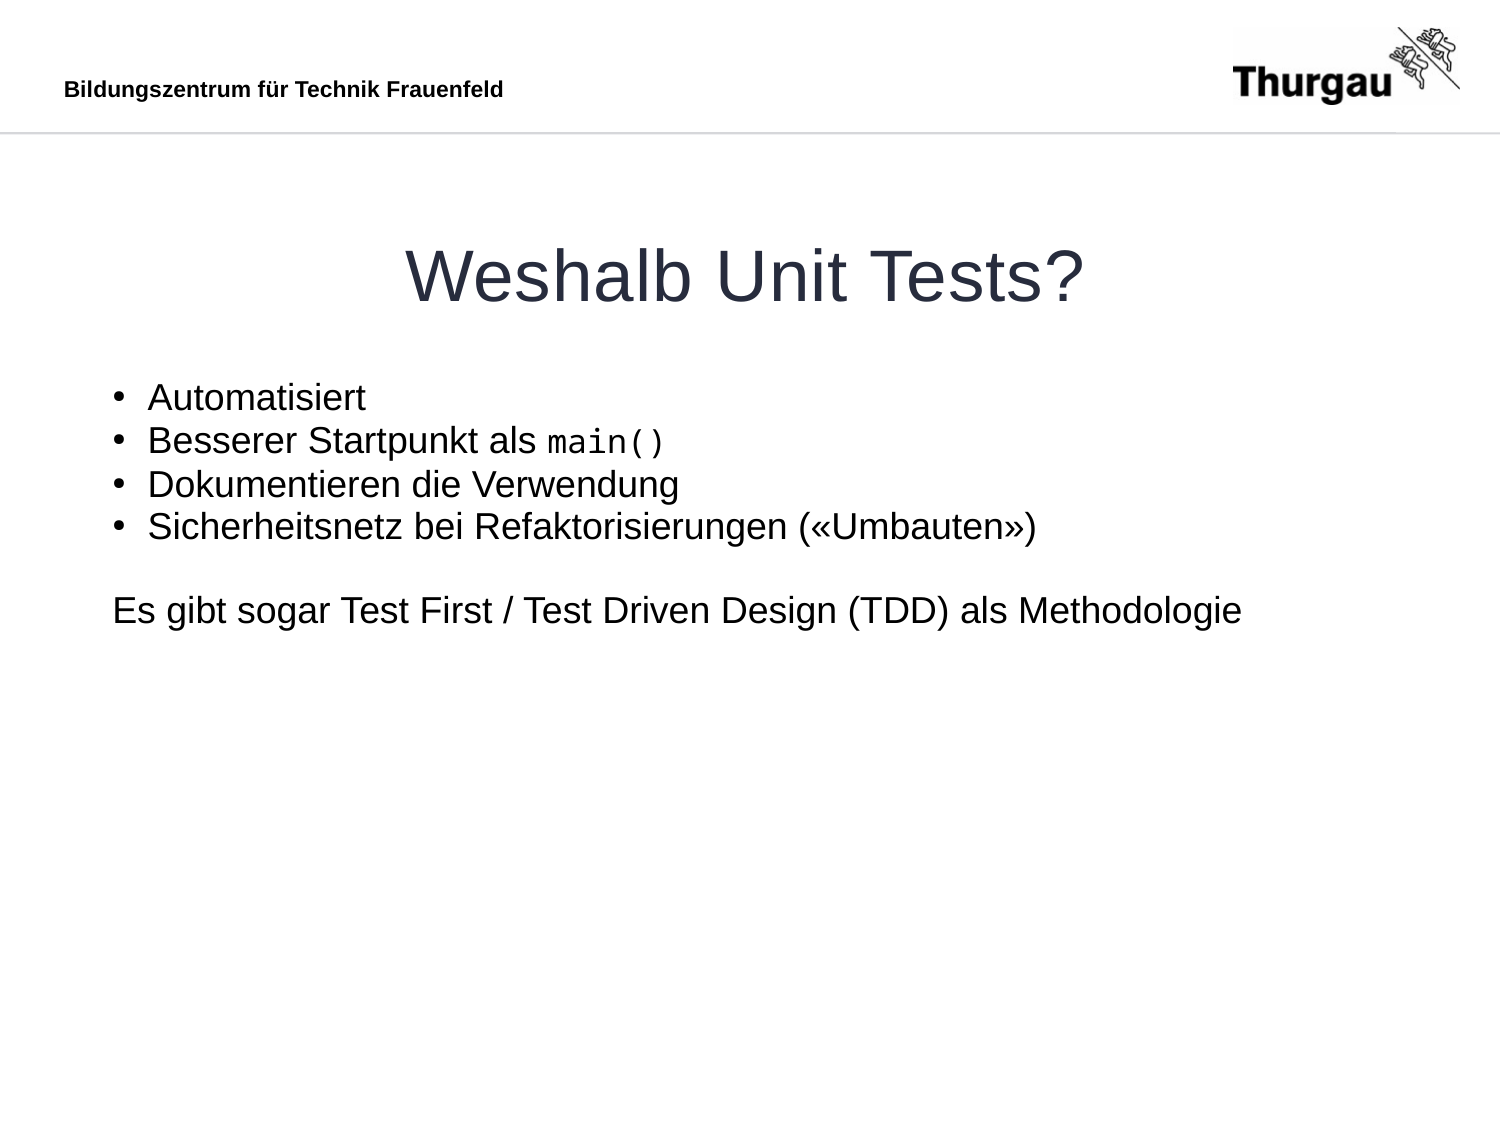

Bildungszentrum für Technik Frauenfeld
Weshalb Unit Tests?
Automatisiert
Besserer Startpunkt als main()
Dokumentieren die Verwendung
Sicherheitsnetz bei Refaktorisierungen («Umbauten»)
Es gibt sogar Test First / Test Driven Design (TDD) als Methodologie